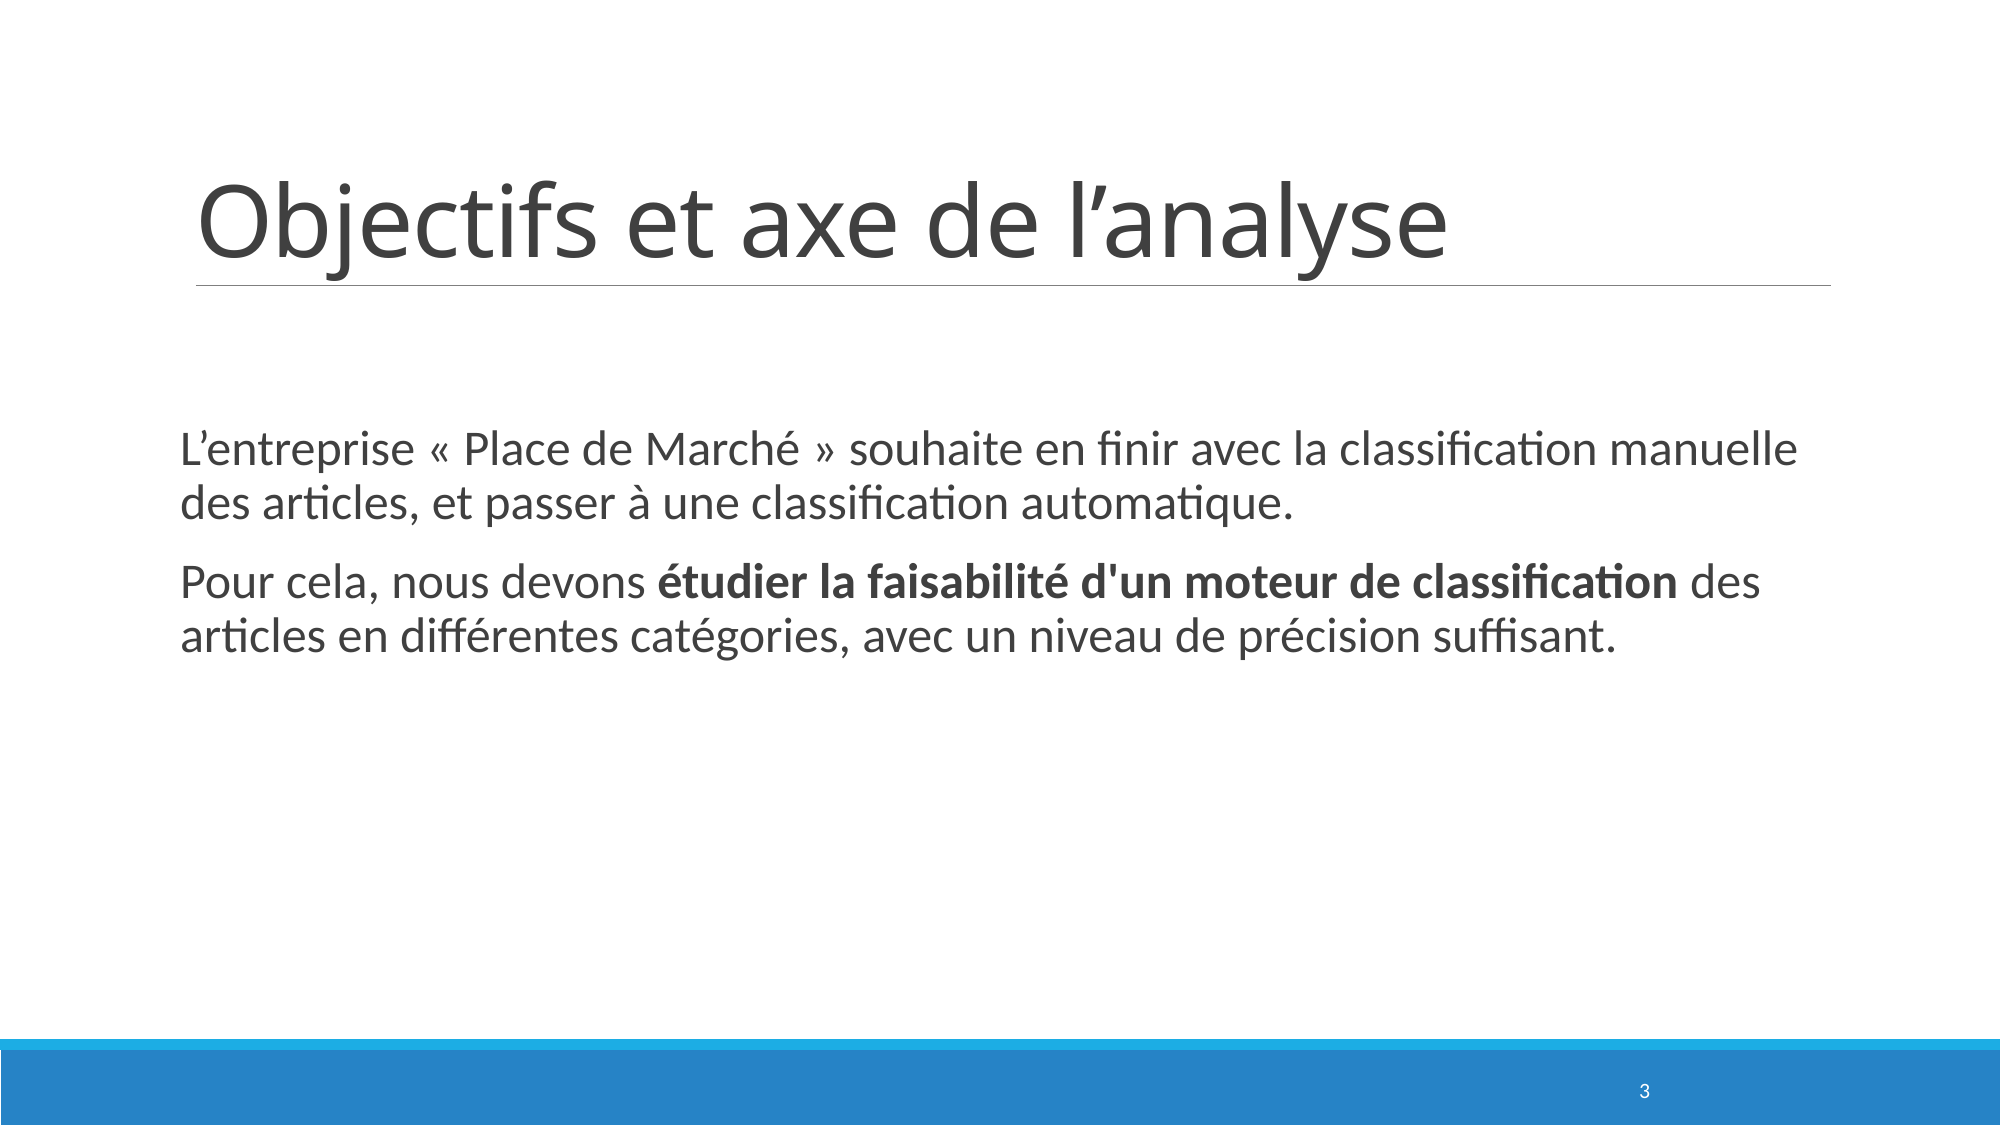

# Objectifs et axe de l’analyse
L’entreprise « Place de Marché » souhaite en finir avec la classification manuelle des articles, et passer à une classification automatique.
Pour cela, nous devons étudier la faisabilité d'un moteur de classification des articles en différentes catégories, avec un niveau de précision suffisant.